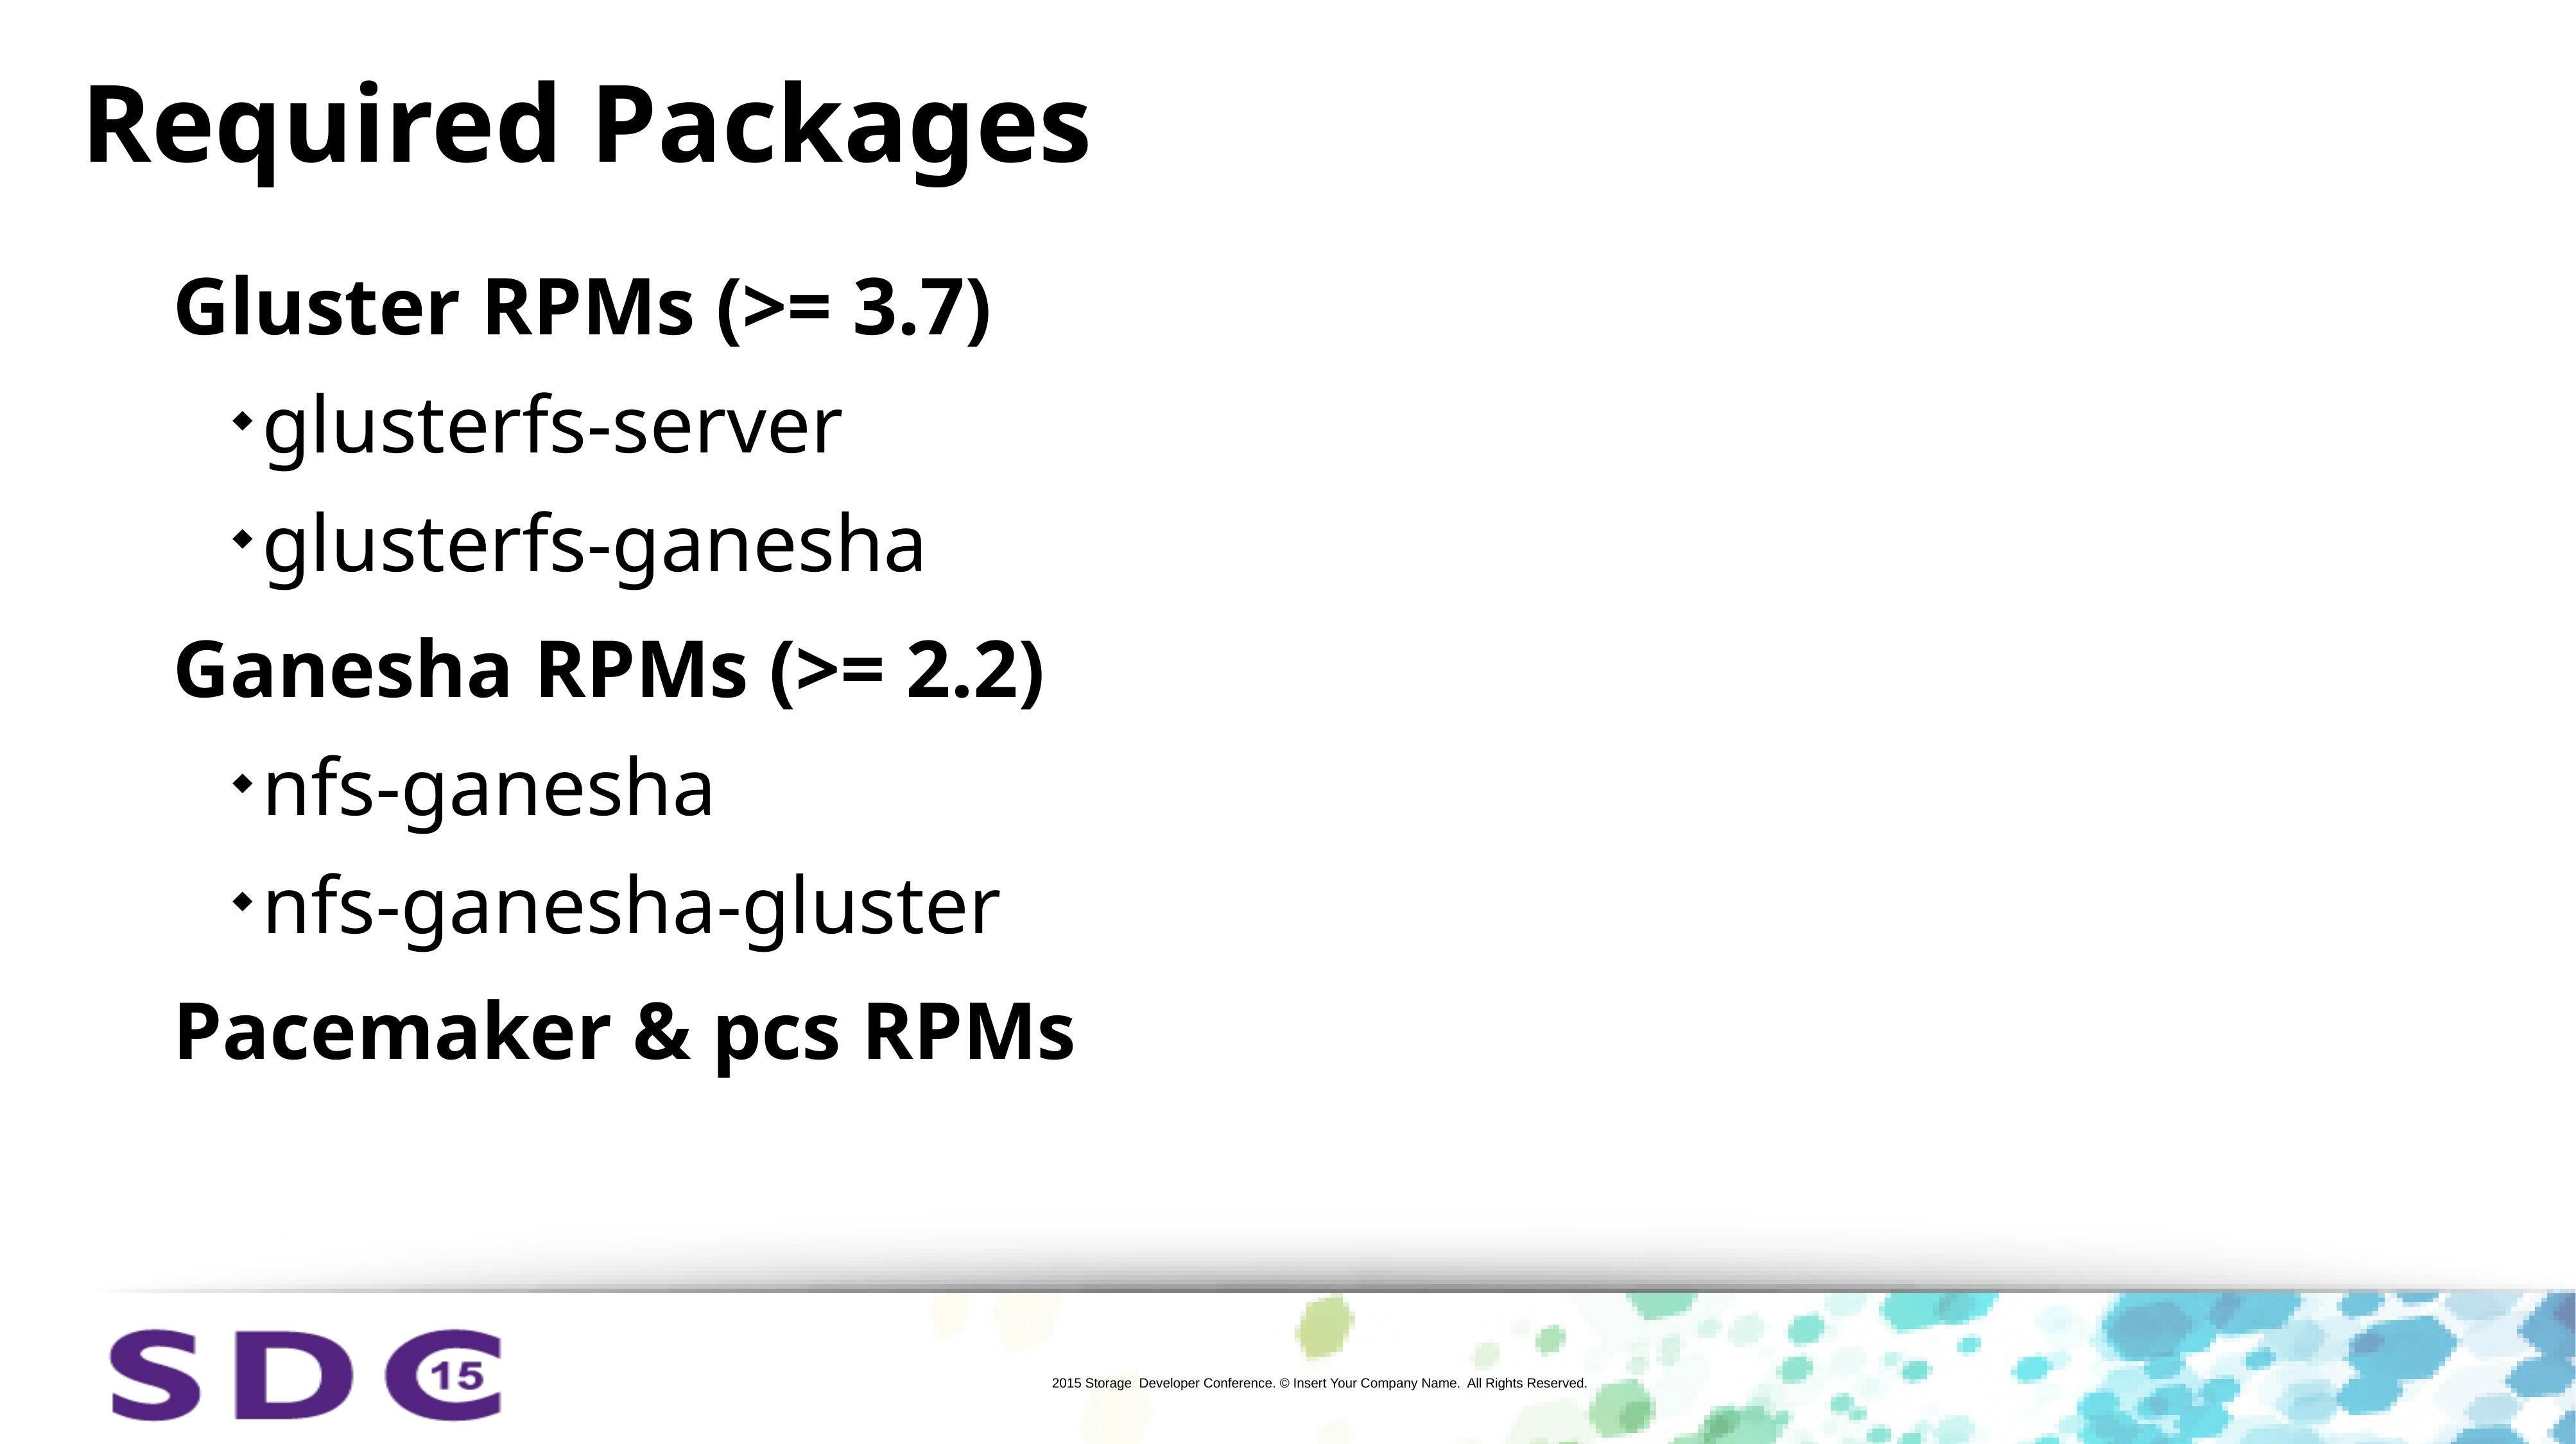

# Required Packages
Gluster RPMs (>= 3.7)
glusterfs-server
glusterfs-ganesha
Ganesha RPMs (>= 2.2)
nfs-ganesha
nfs-ganesha-gluster
Pacemaker & pcs RPMs